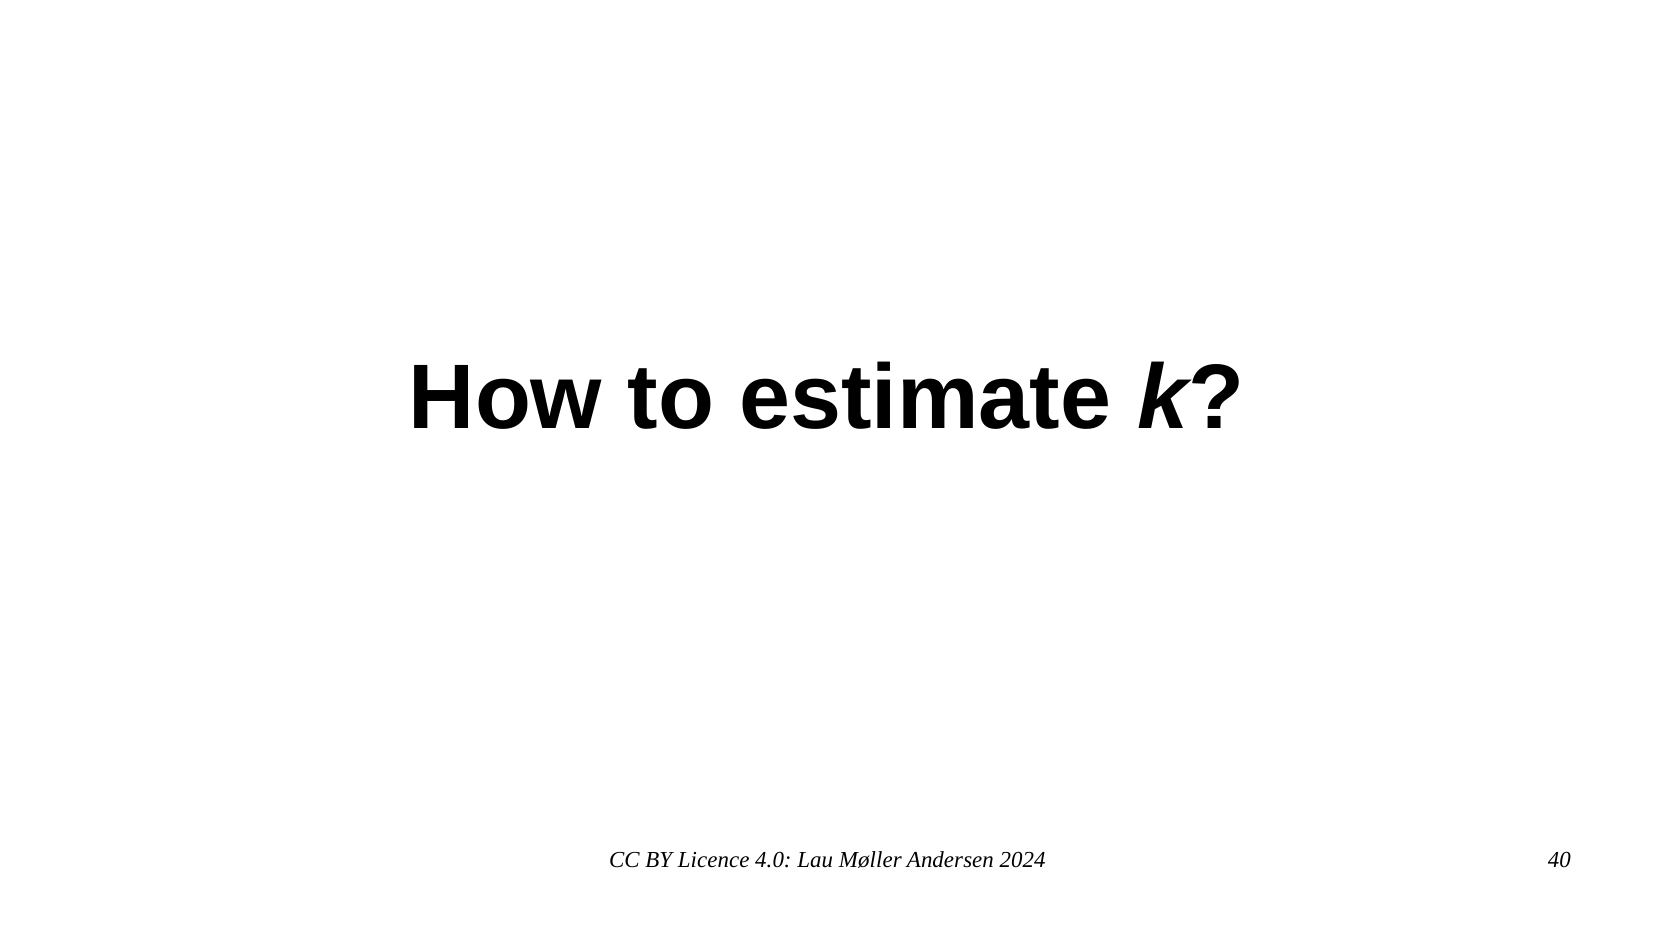

# How to estimate k?
CC BY Licence 4.0: Lau Møller Andersen 2024
40